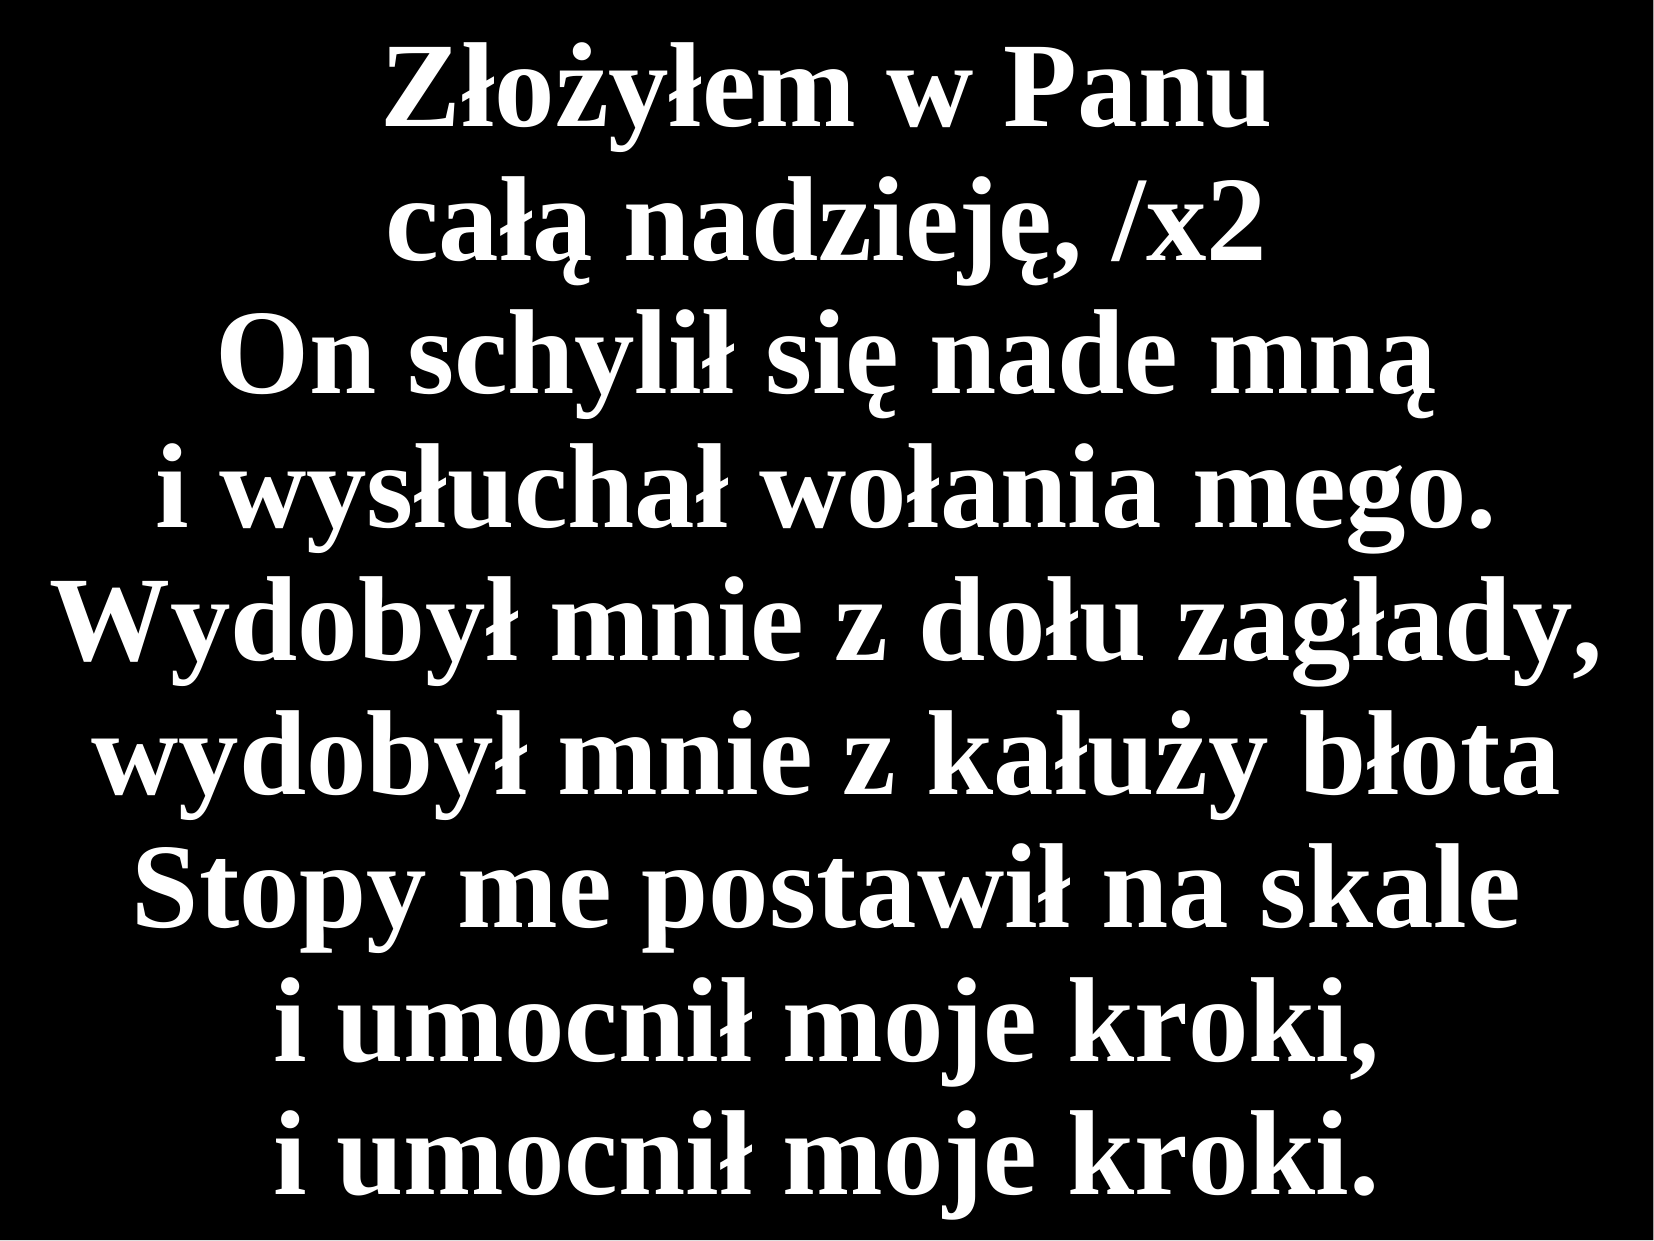

# Złożyłem w Panu całą nadzieję, /x2 On schylił się nade mną i wysłuchał wołania mego. Wydobył mnie z dołu zagłady, wydobył mnie z kałuży błota Stopy me postawił na skale i umocnił moje kroki, i umocnił moje kroki.